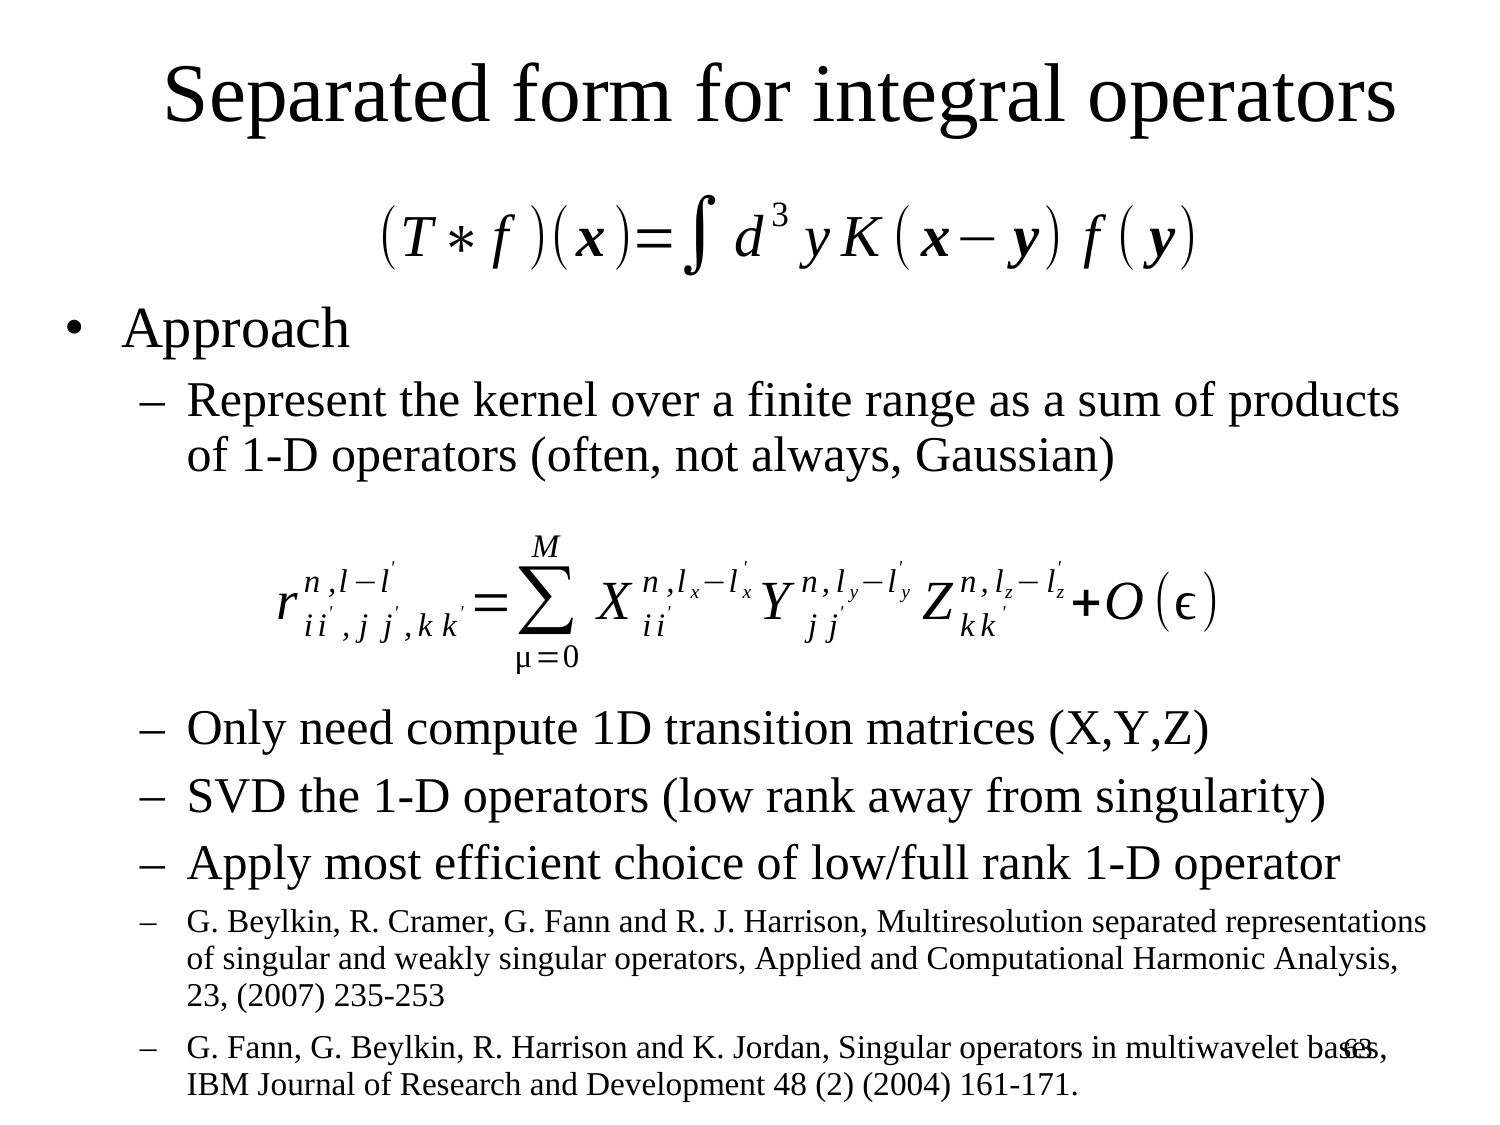

# Separated form for integral operators
Approach
Represent the kernel over a finite range as a sum of products of 1-D operators (often, not always, Gaussian)
Only need compute 1D transition matrices (X,Y,Z)
SVD the 1-D operators (low rank away from singularity)
Apply most efficient choice of low/full rank 1-D operator
G. Beylkin, R. Cramer, G. Fann and R. J. Harrison, Multiresolution separated representations of singular and weakly singular operators, Applied and Computational Harmonic Analysis, 23, (2007) 235-253
G. Fann, G. Beylkin, R. Harrison and K. Jordan, Singular operators in multiwavelet bases, IBM Journal of Research and Development 48 (2) (2004) 161-171.
63